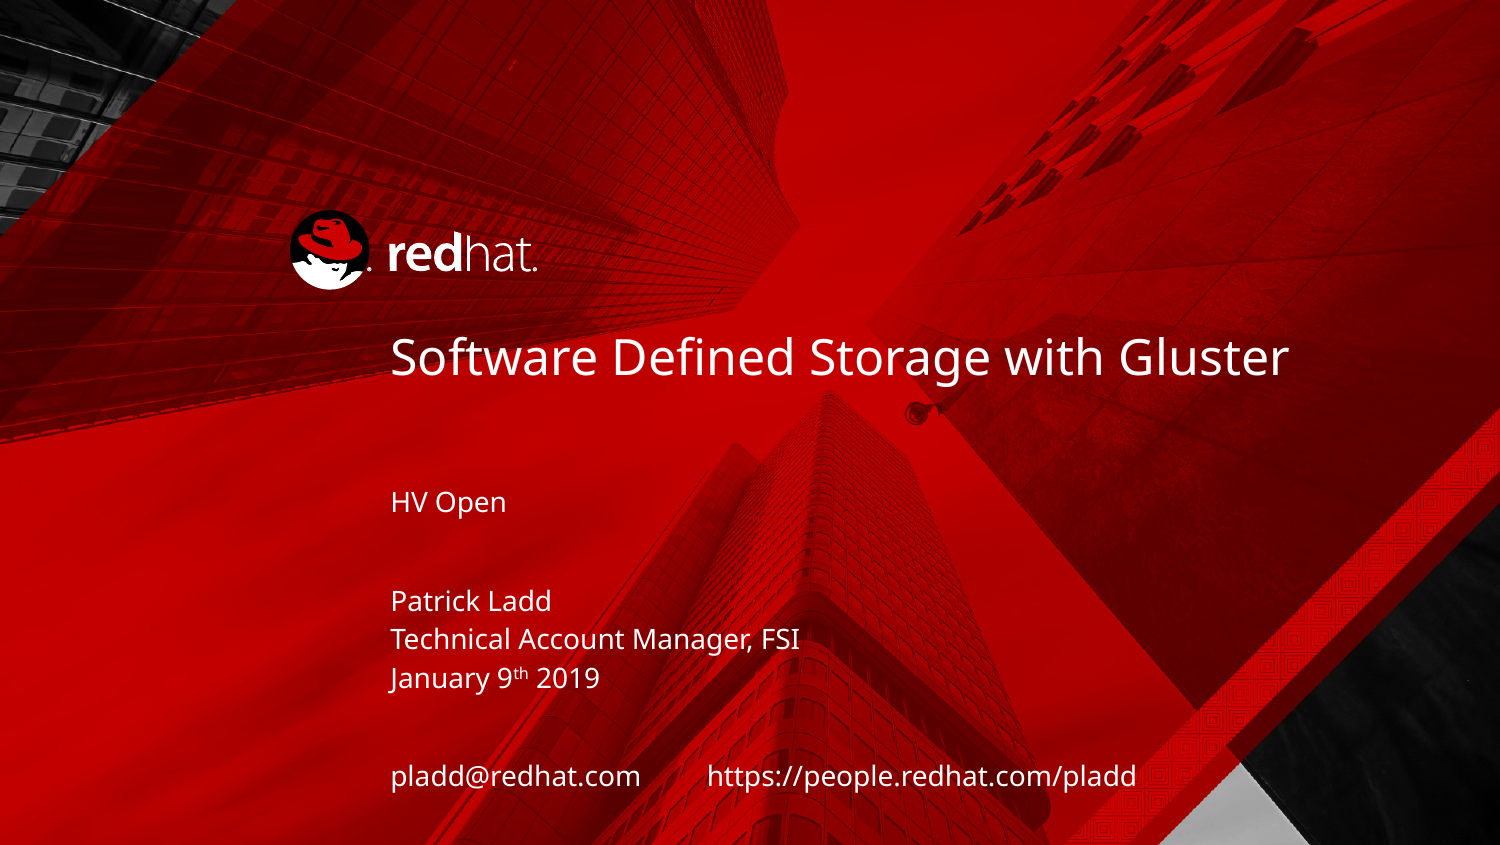

# Software Defined Storage with Gluster
HV Open
Patrick Ladd
Technical Account Manager, FSI
January 9th 2019
pladd@redhat.com https://people.redhat.com/pladd
INSERT DESIGNATOR, IF NEEDED
1